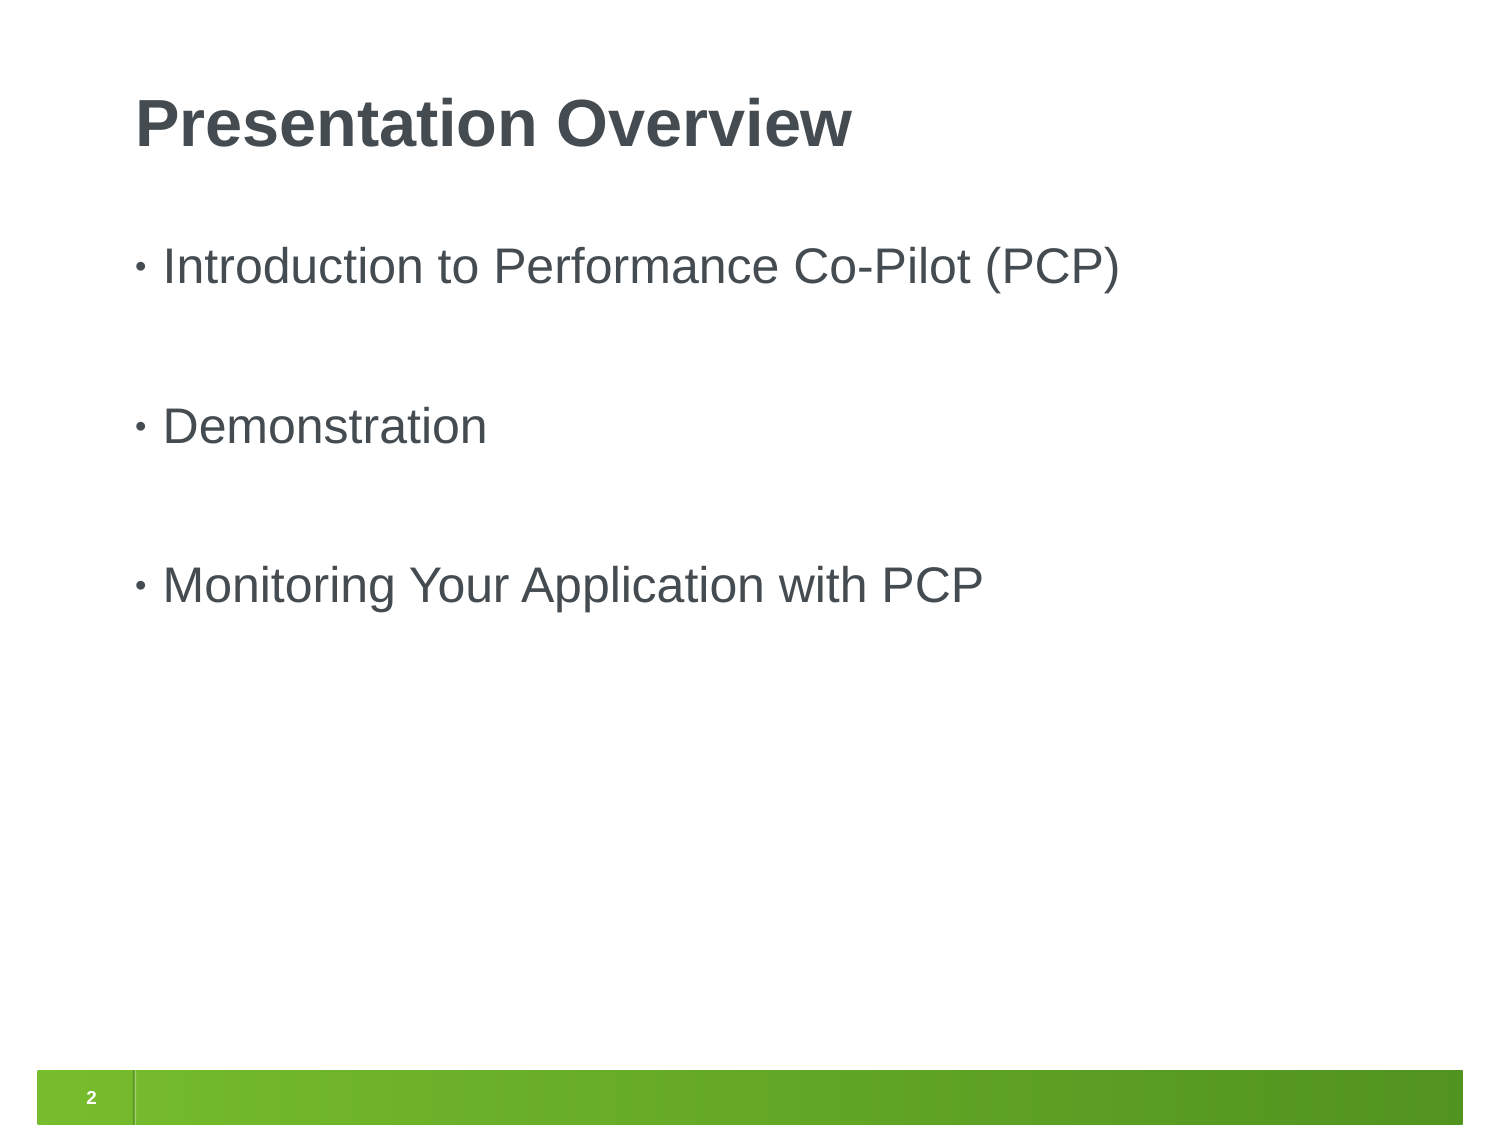

# Presentation Overview
Introduction to Performance Co-Pilot (PCP)
Demonstration
Monitoring Your Application with PCP